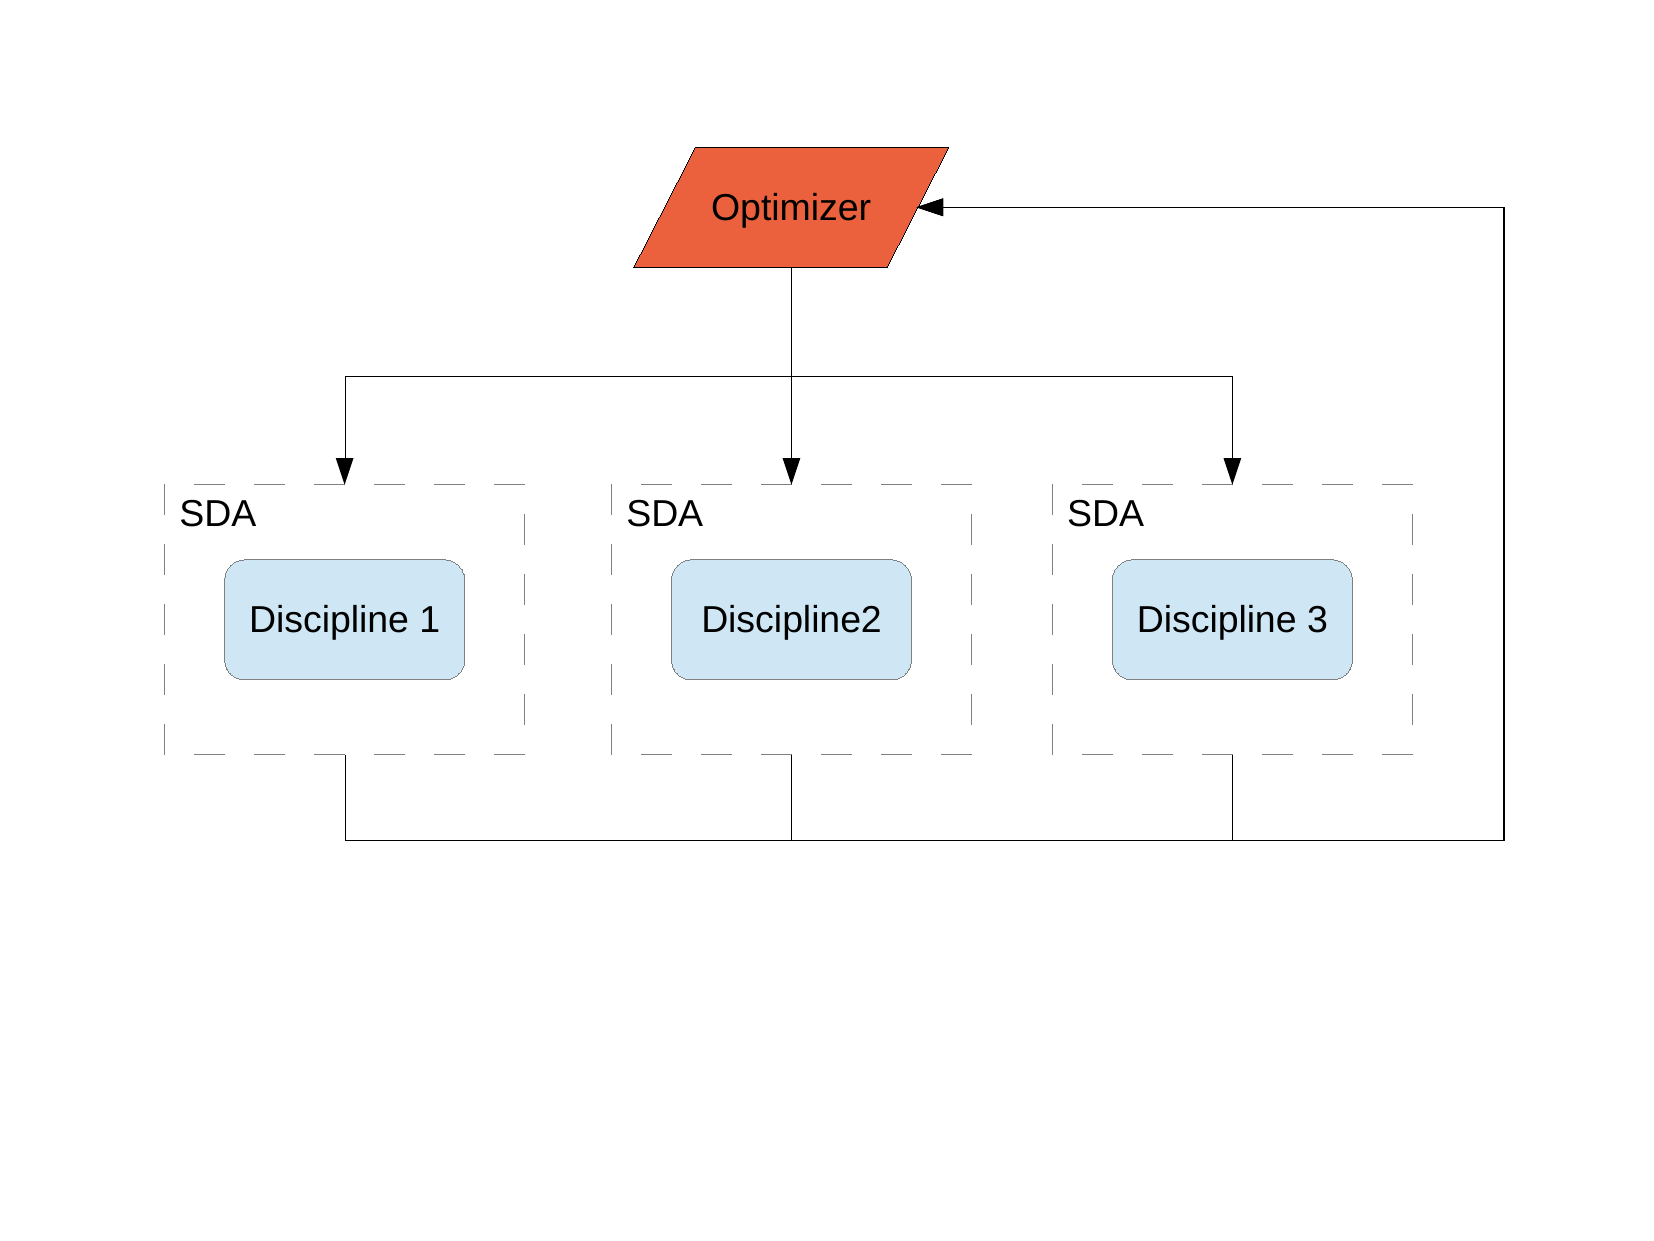

Optimizer
SDA
SDA
SDA
Discipline 1
Discipline2
Discipline 3